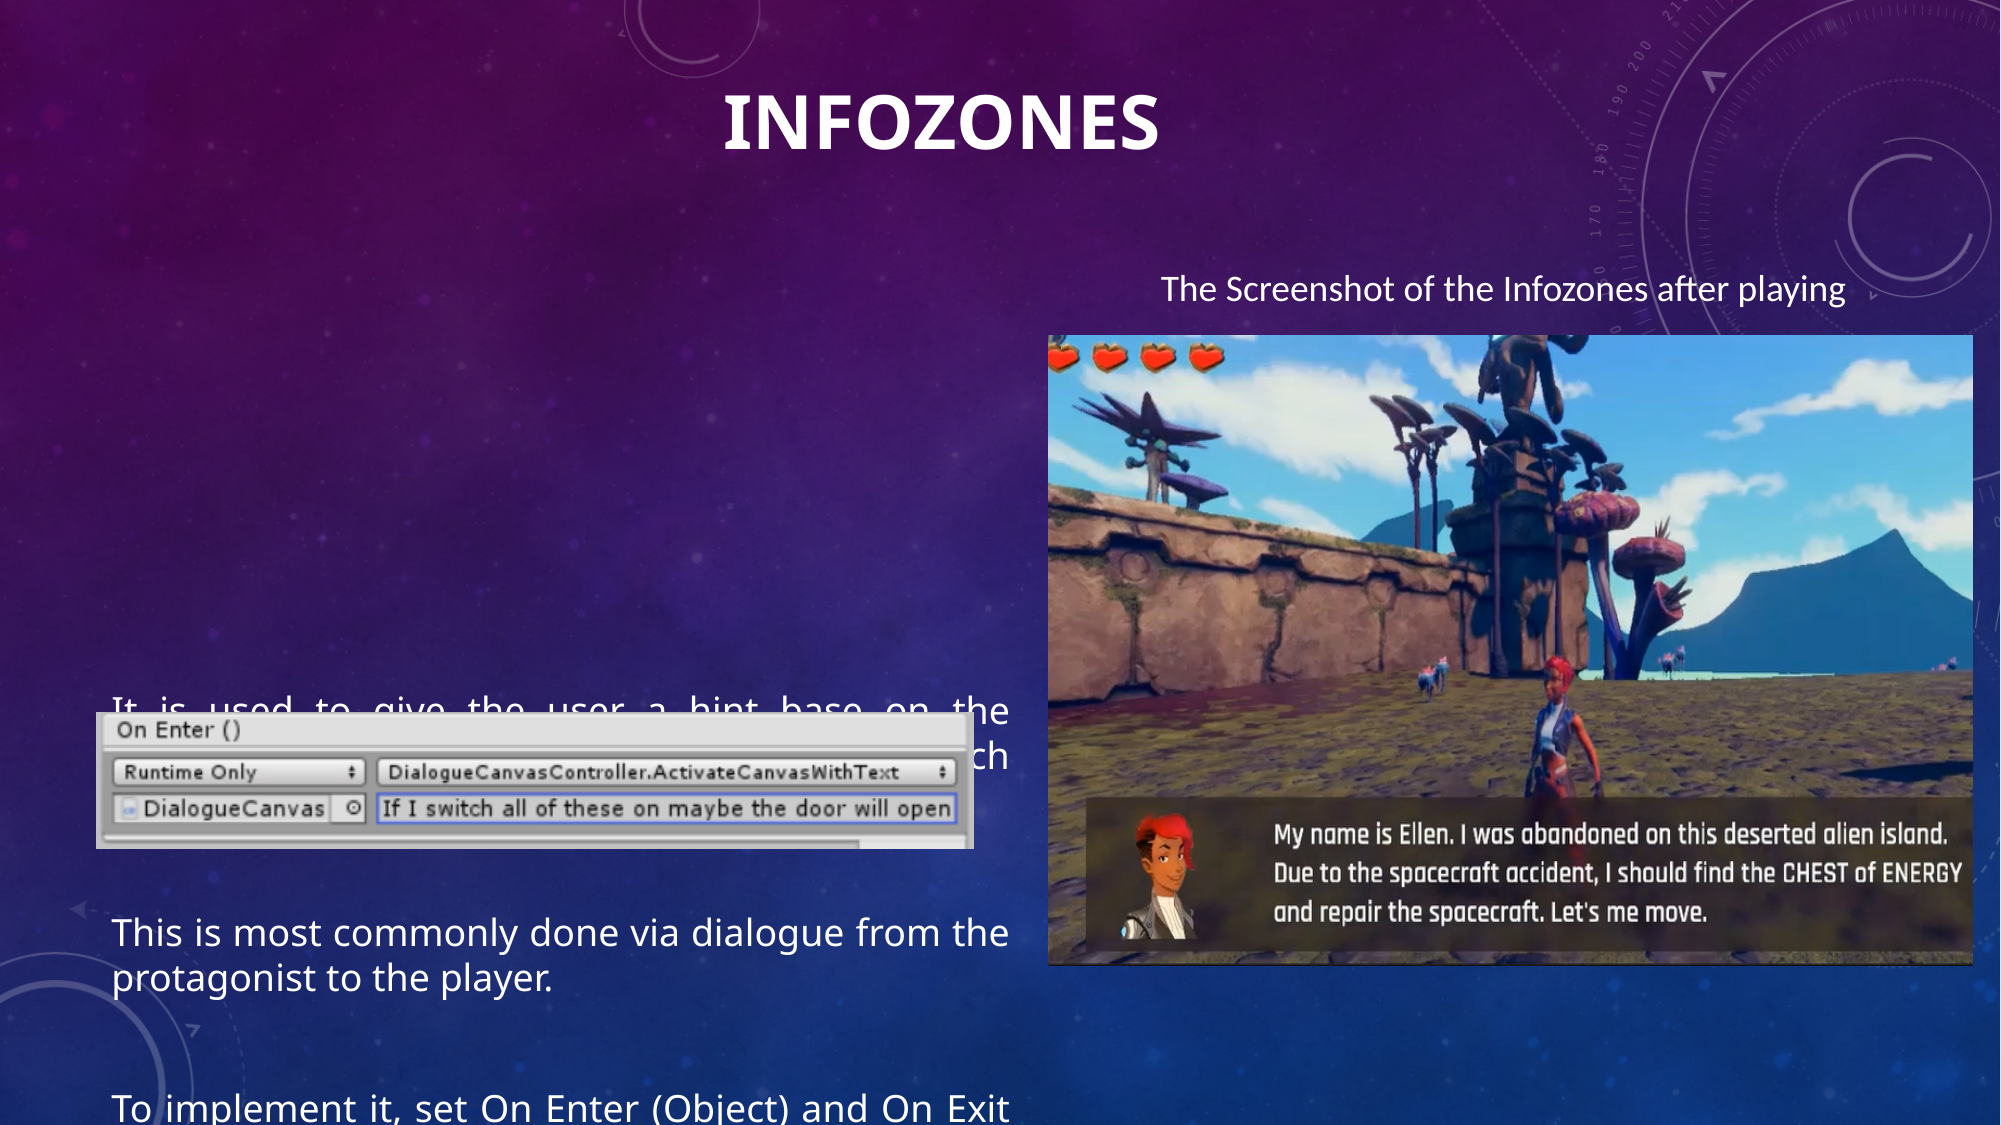

# Infozones
The Screenshot of the Infozones after playing
It is used to give the user a hint base on the scenario and tell the importance when Ellen reach to a specific position.
This is most commonly done via dialogue from the protagonist to the player.
To implement it, set On Enter (Object) and On Exit to the Dialogue Canvas Controller Script by dragging it into the empty object slot.